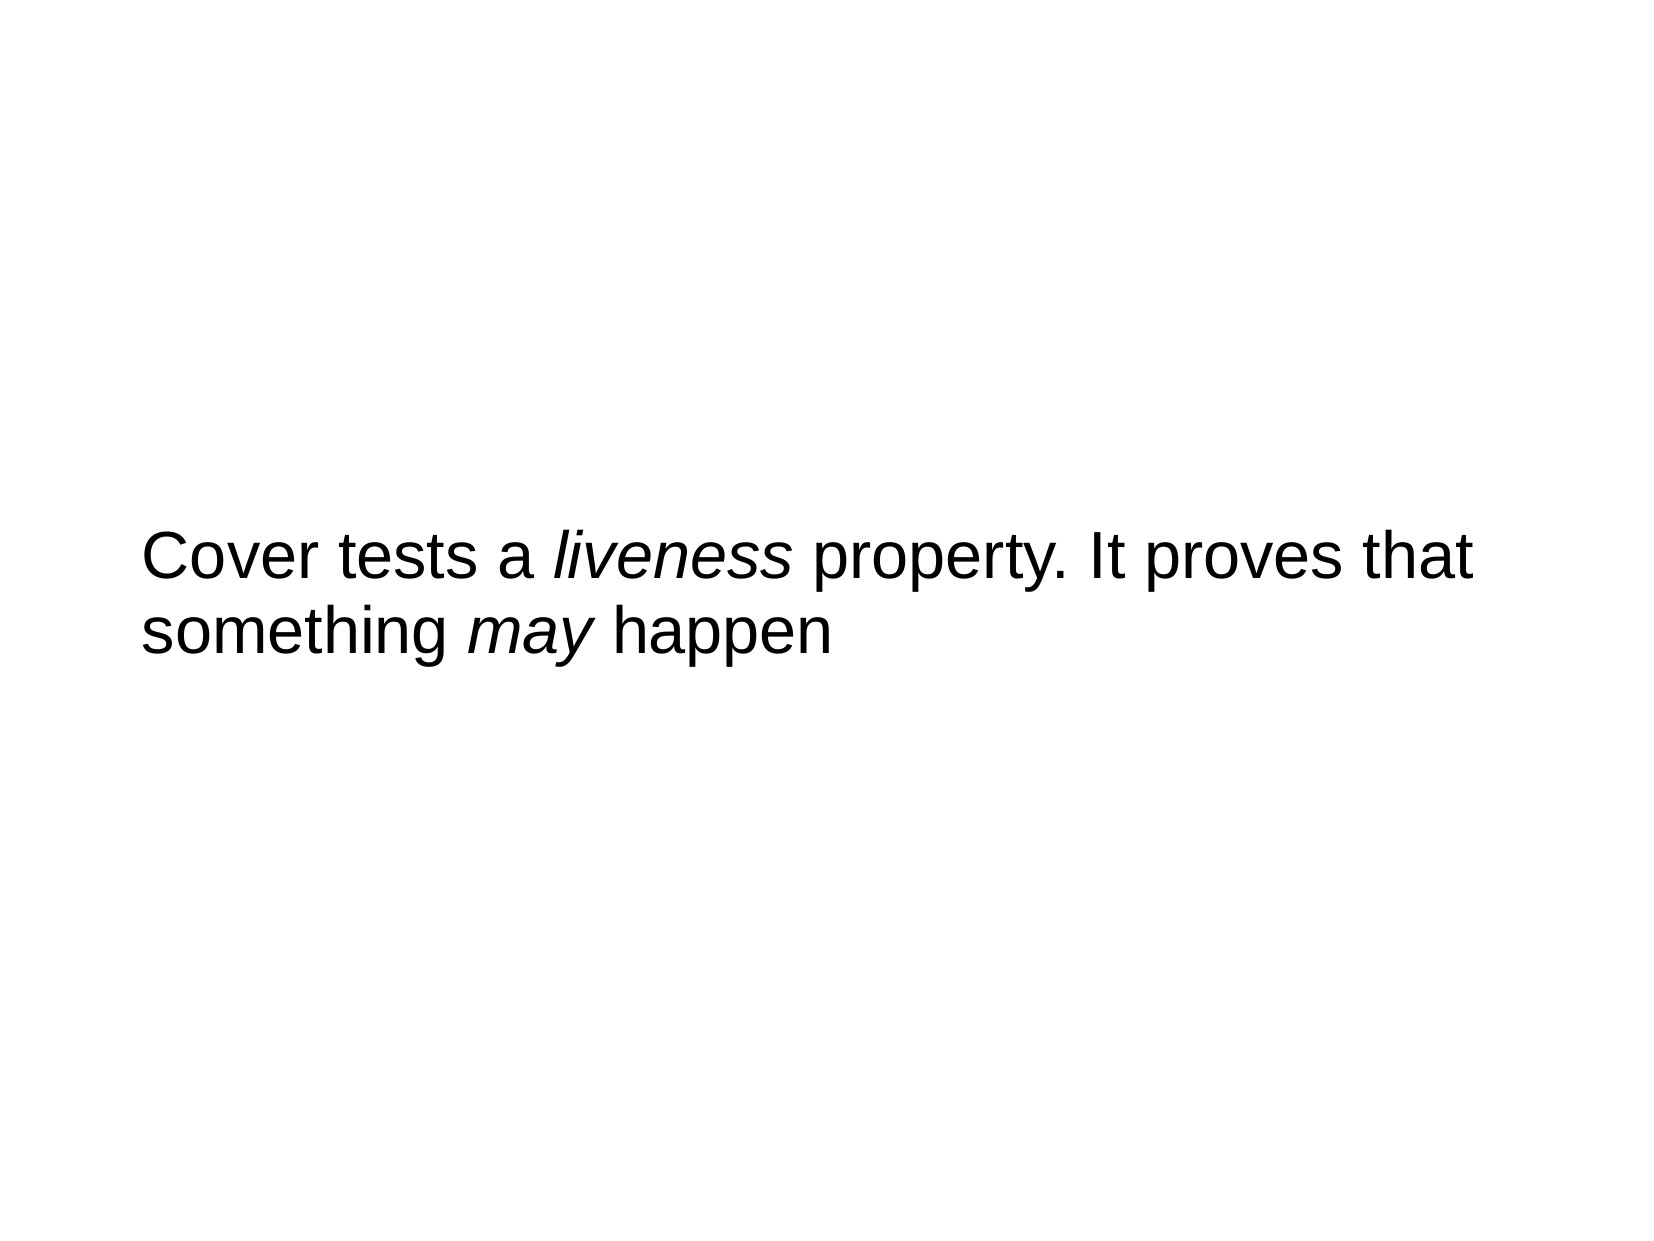

# Cover tests a liveness property. It proves that something may happen